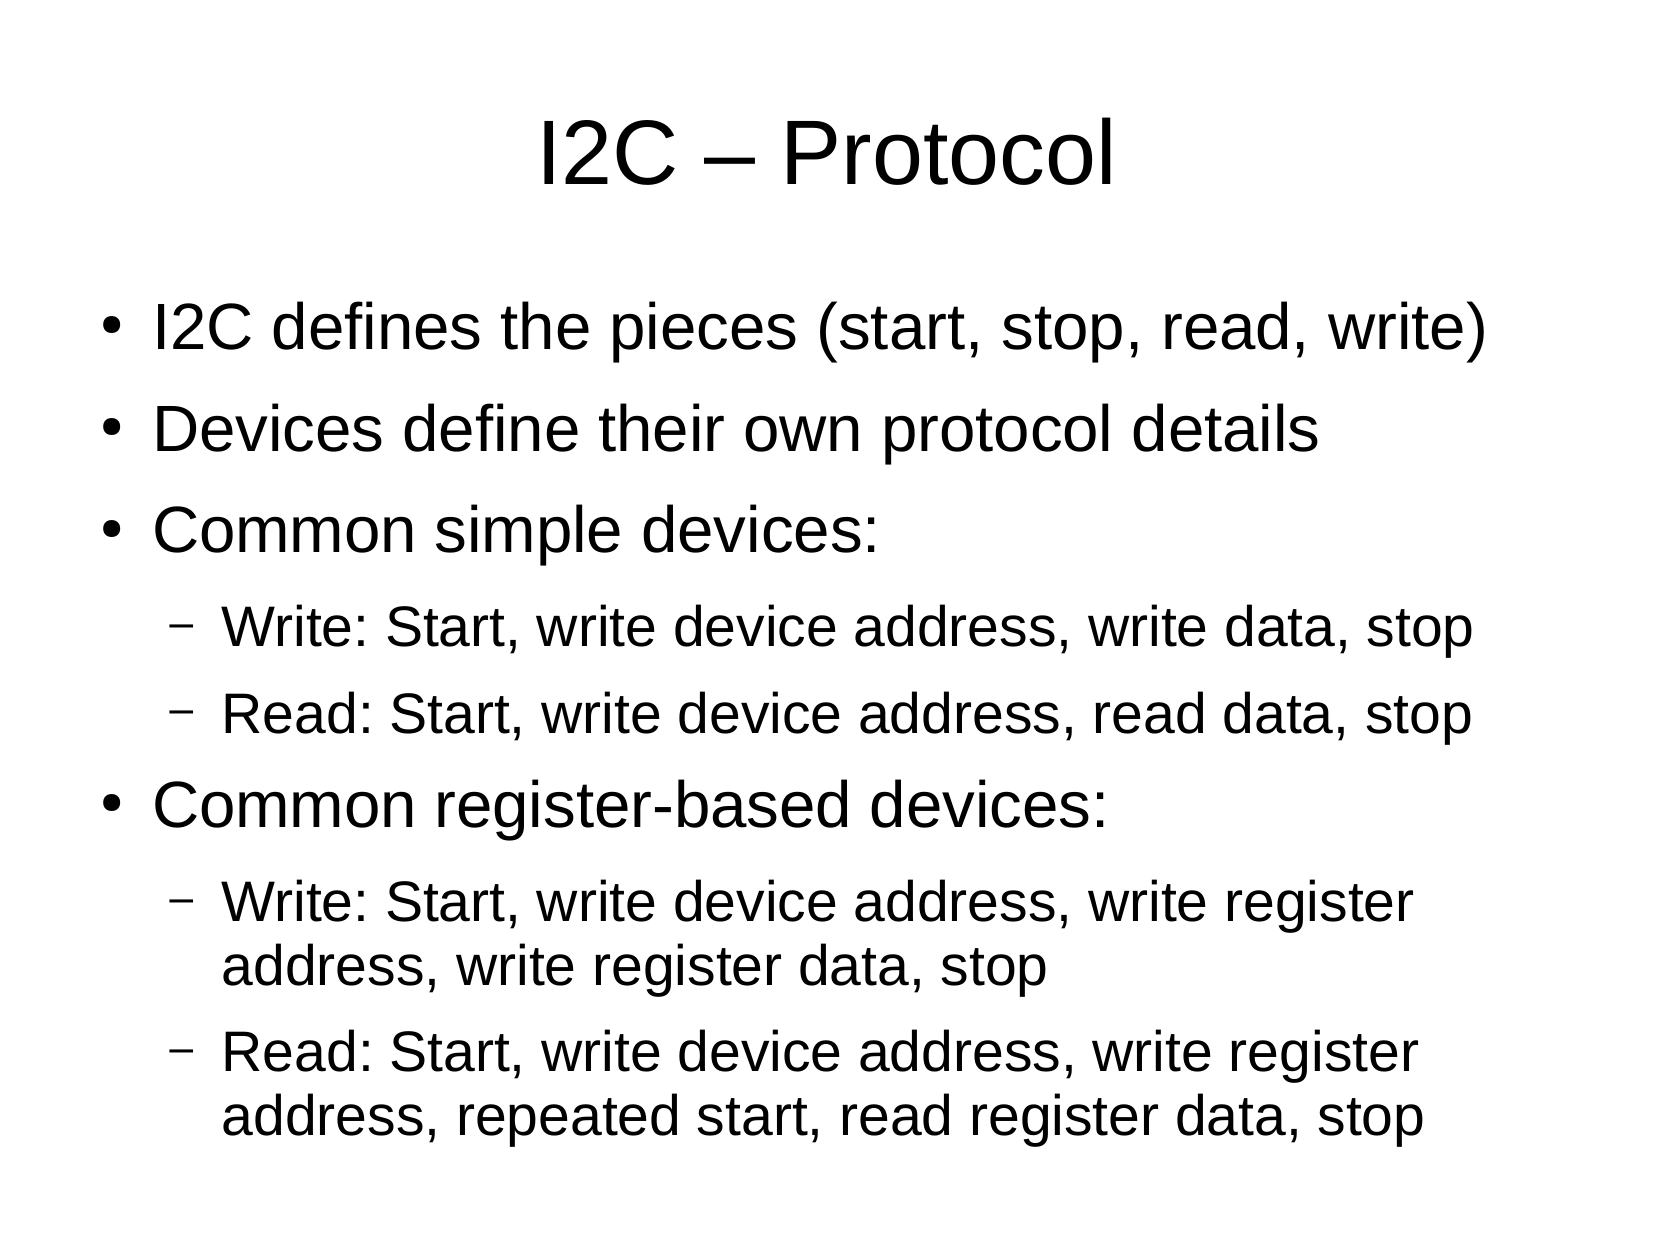

# I2C – Protocol
I2C defines the pieces (start, stop, read, write)
Devices define their own protocol details
Common simple devices:
Write: Start, write device address, write data, stop
Read: Start, write device address, read data, stop
Common register-based devices:
Write: Start, write device address, write register address, write register data, stop
Read: Start, write device address, write register address, repeated start, read register data, stop